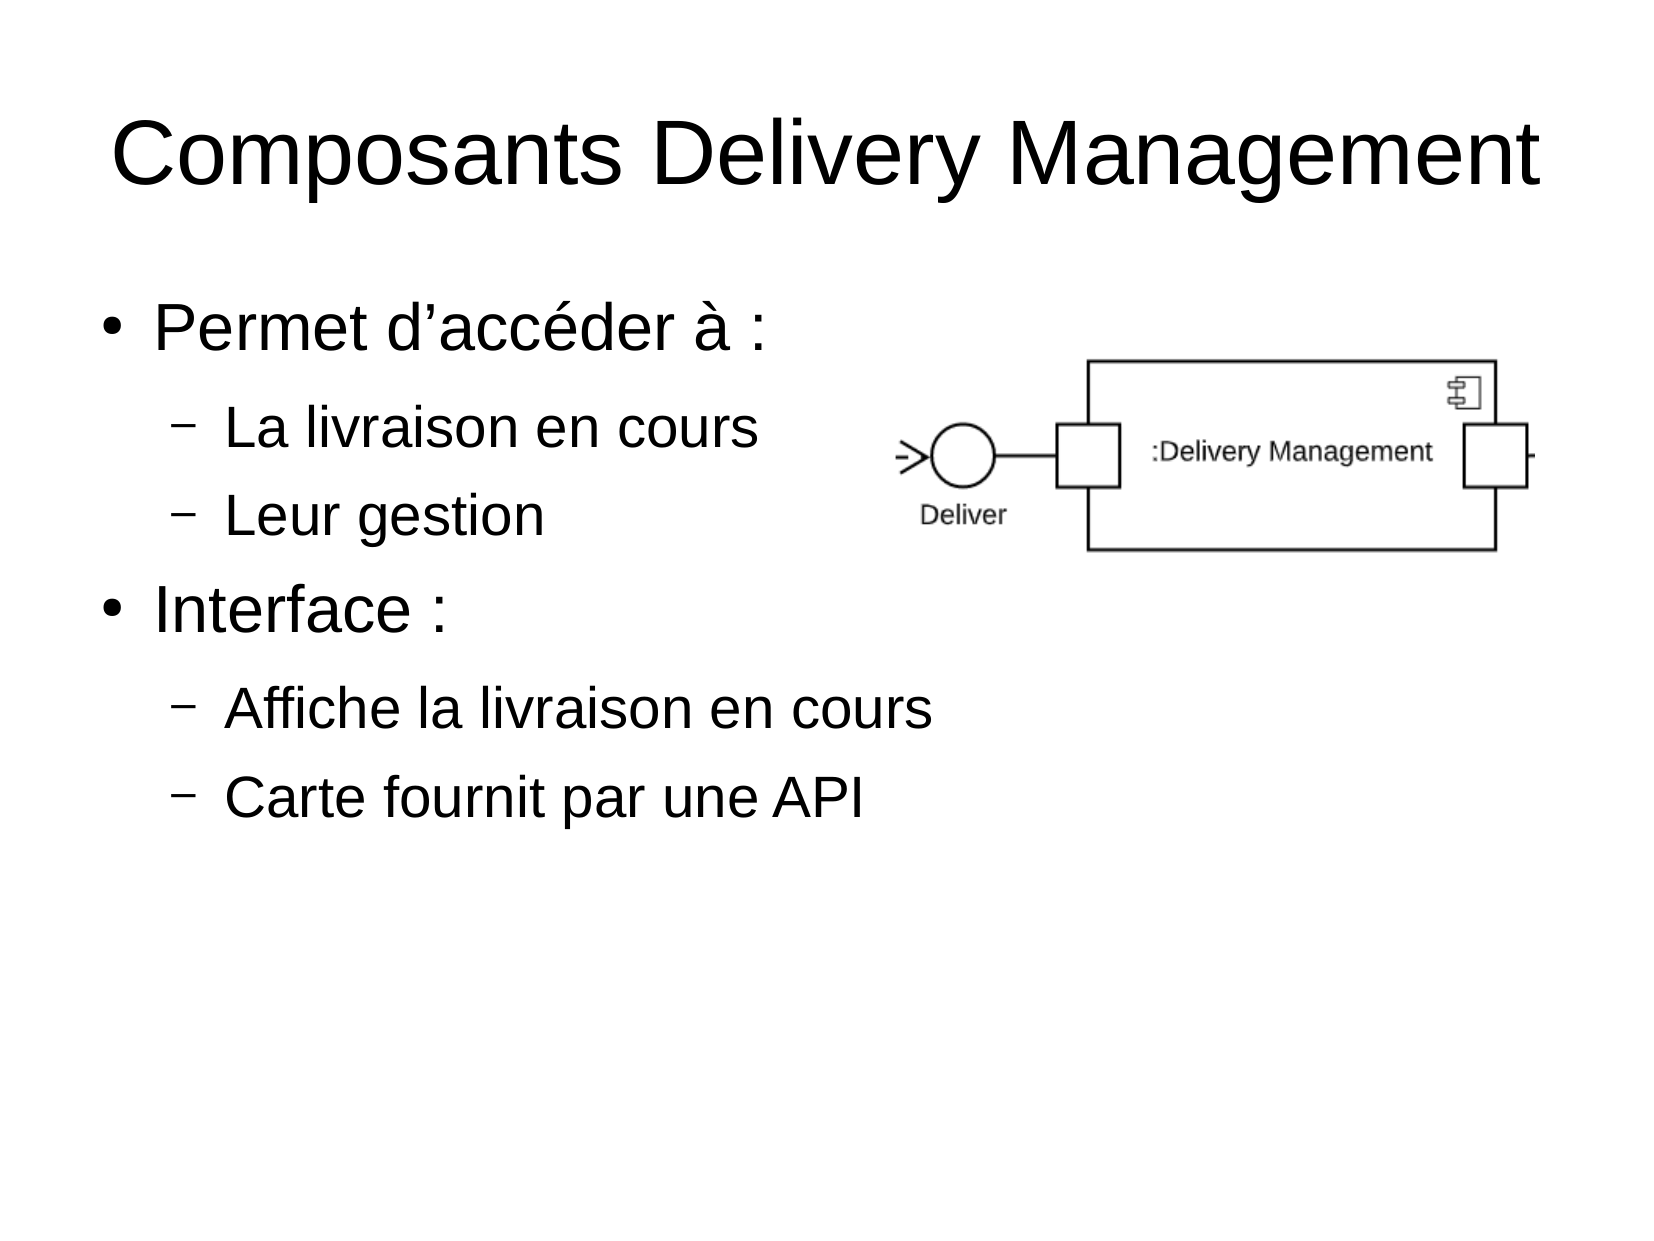

# Composants Delivery Management
Permet d’accéder à :
La livraison en cours
Leur gestion
Interface :
Affiche la livraison en cours
Carte fournit par une API